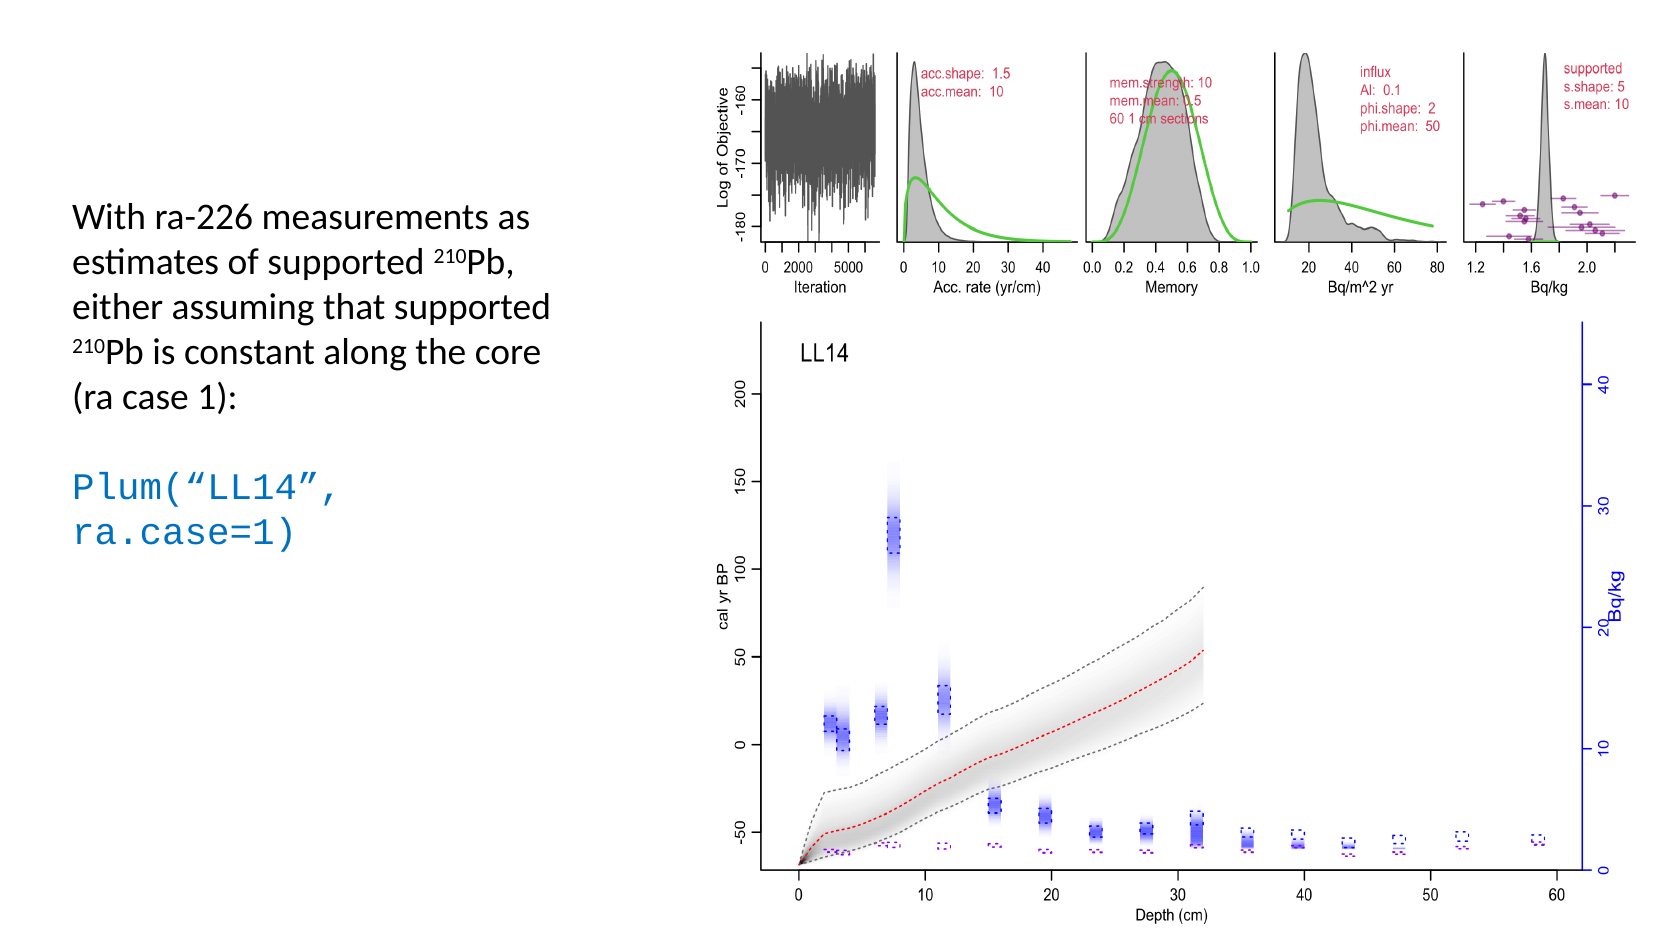

With ra-226 measurements as estimates of supported 210Pb, either assuming that supported 210Pb is constant along the core (ra case 1):
Plum(“LL14”, ra.case=1)